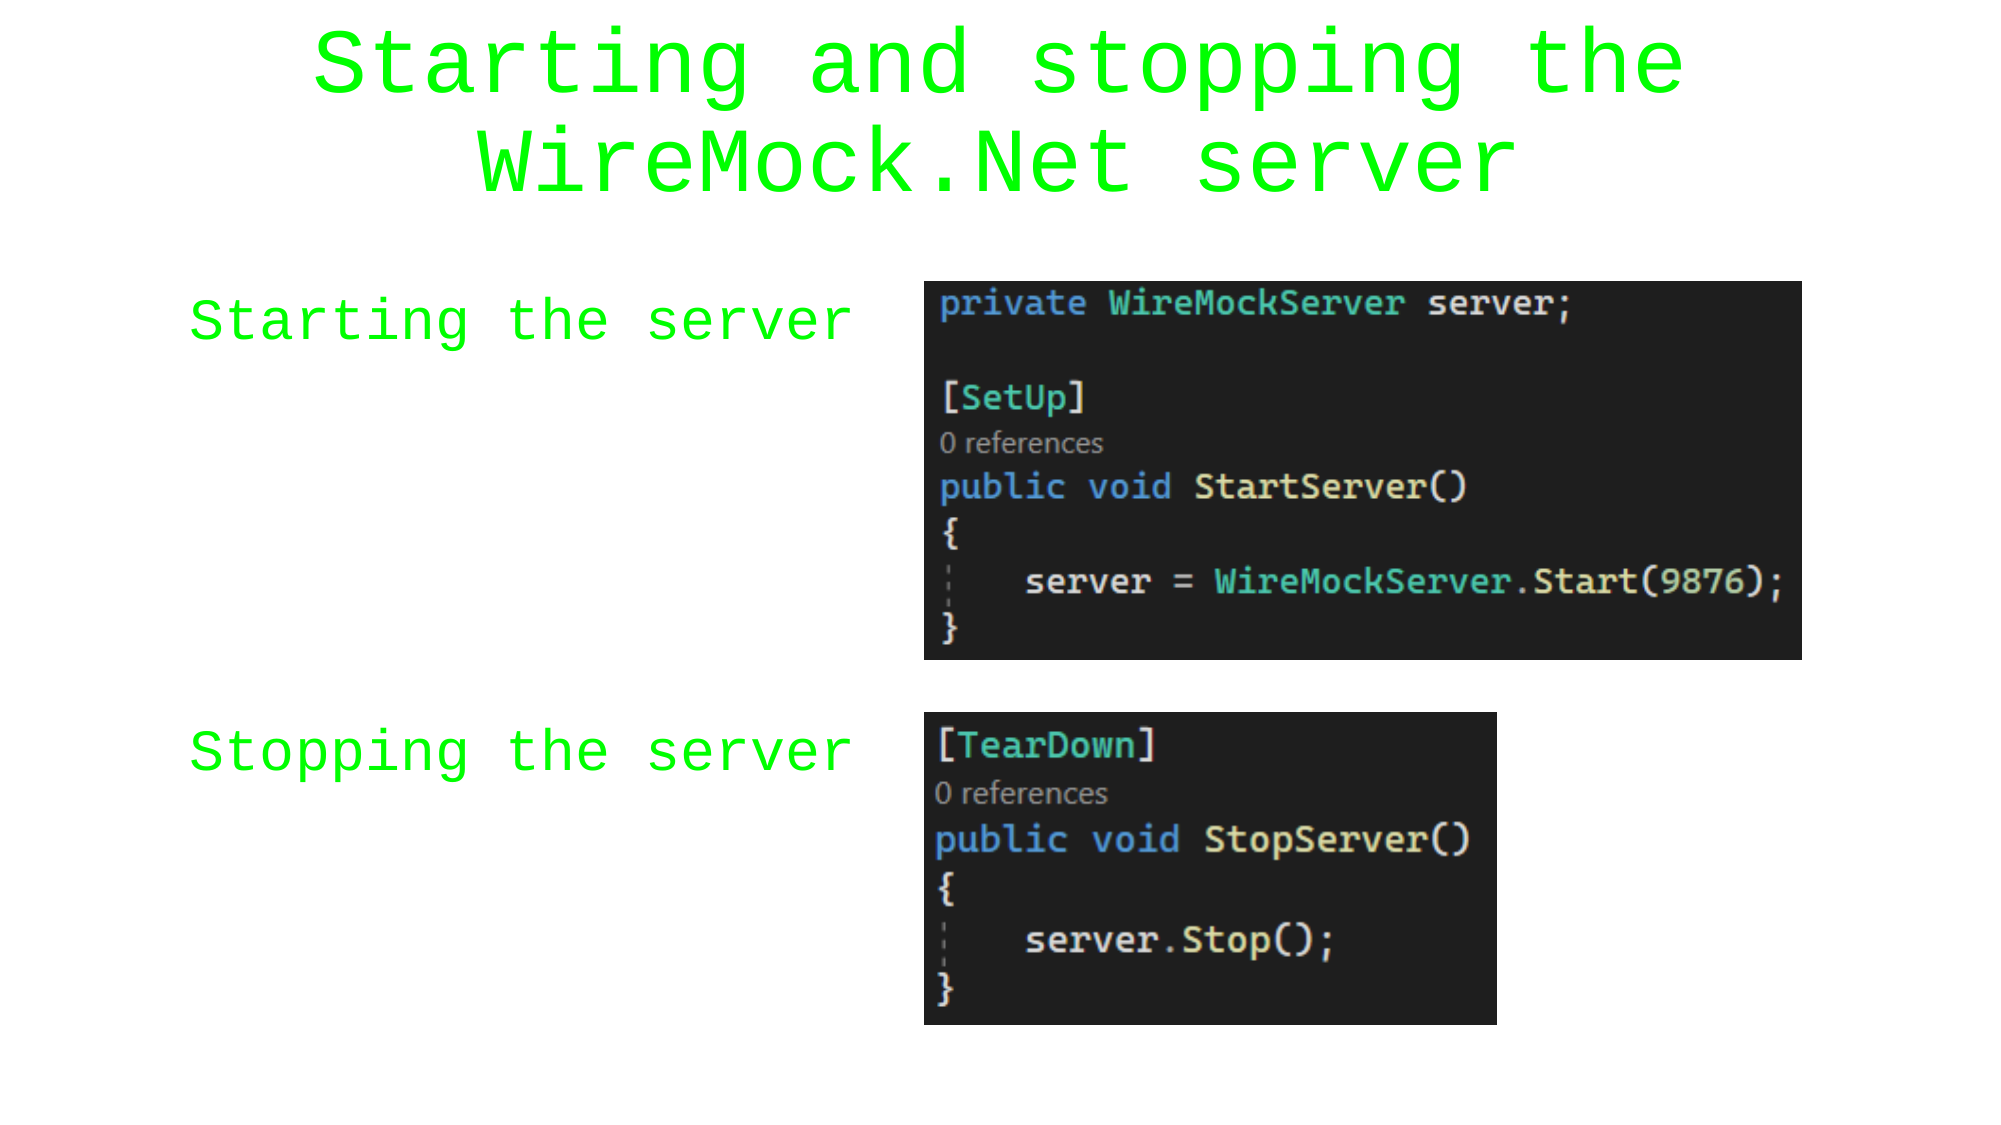

# Starting and stopping the WireMock.Net server
Starting the server
Stopping the server